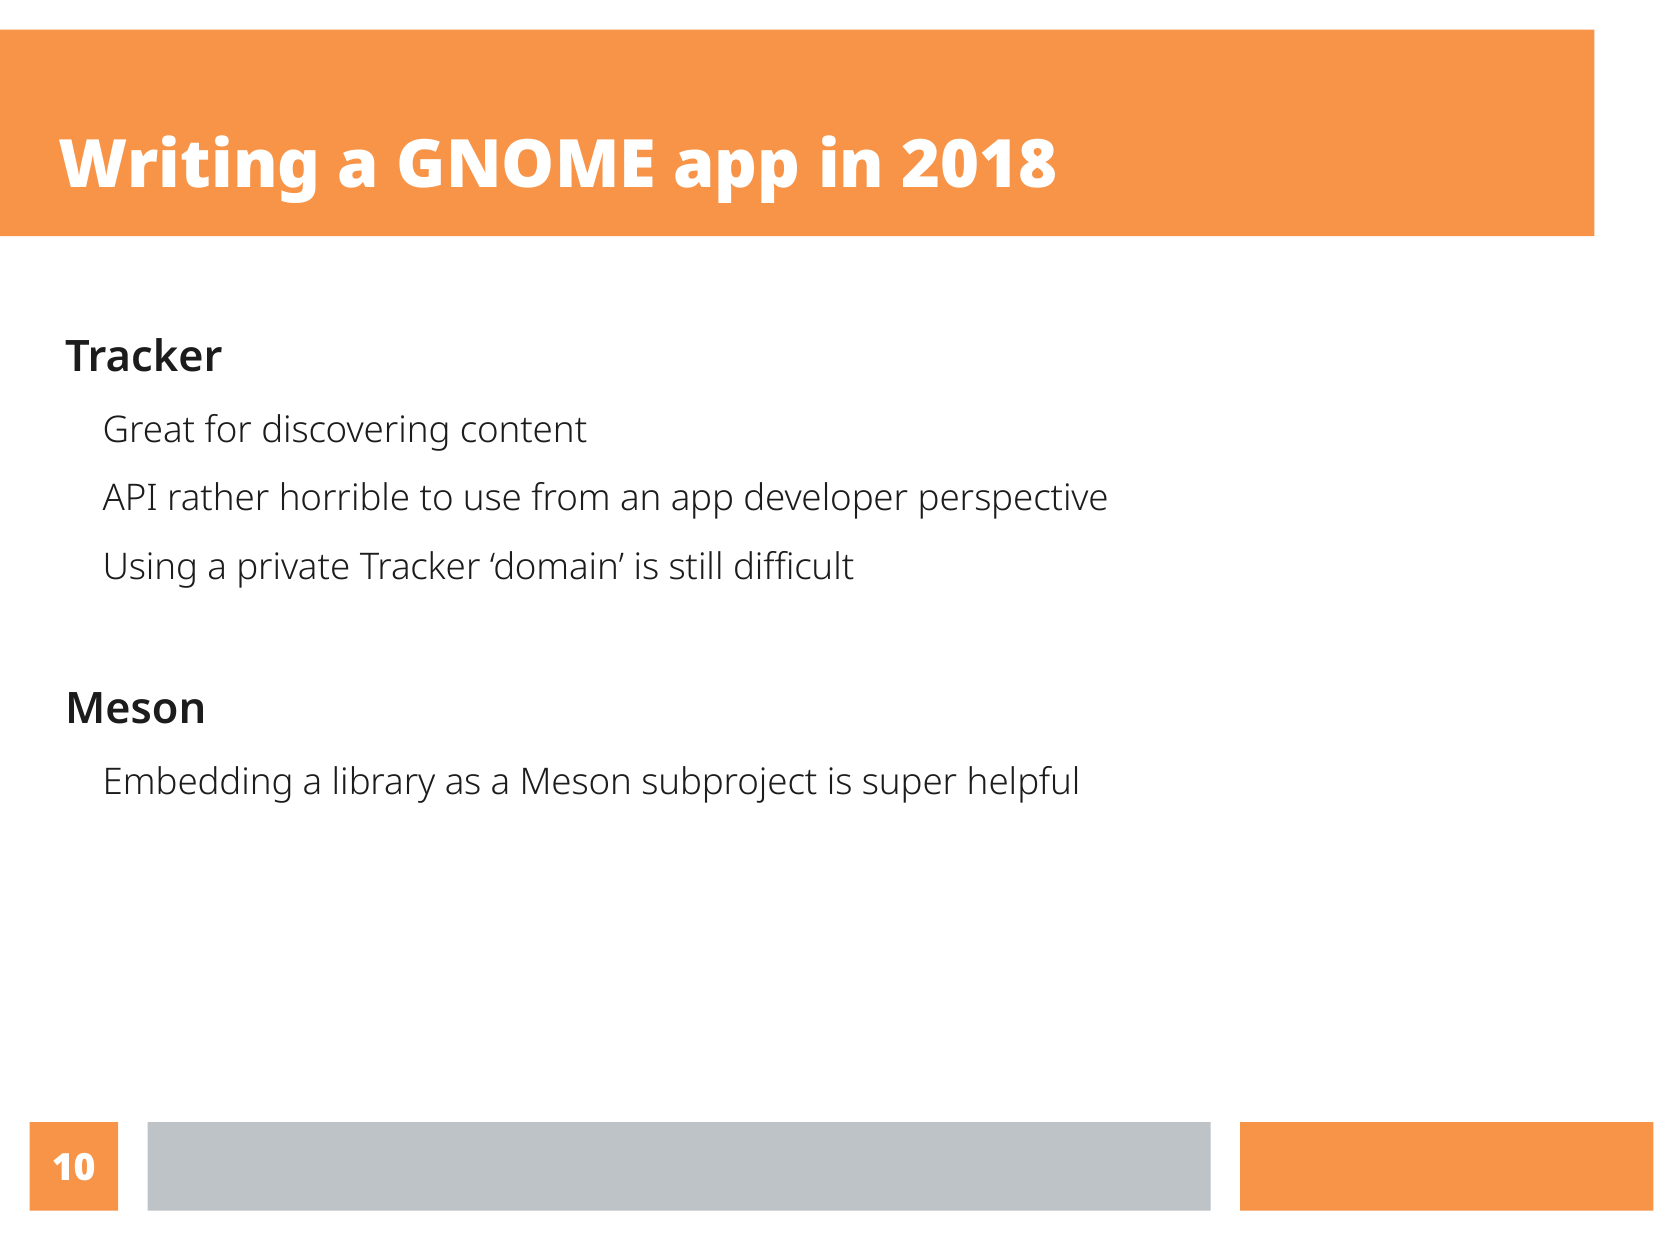

# Writing a GNOME app in 2018
Tracker
Great for discovering content
API rather horrible to use from an app developer perspective
Using a private Tracker ‘domain’ is still difficult
Meson
Embedding a library as a Meson subproject is super helpful
10